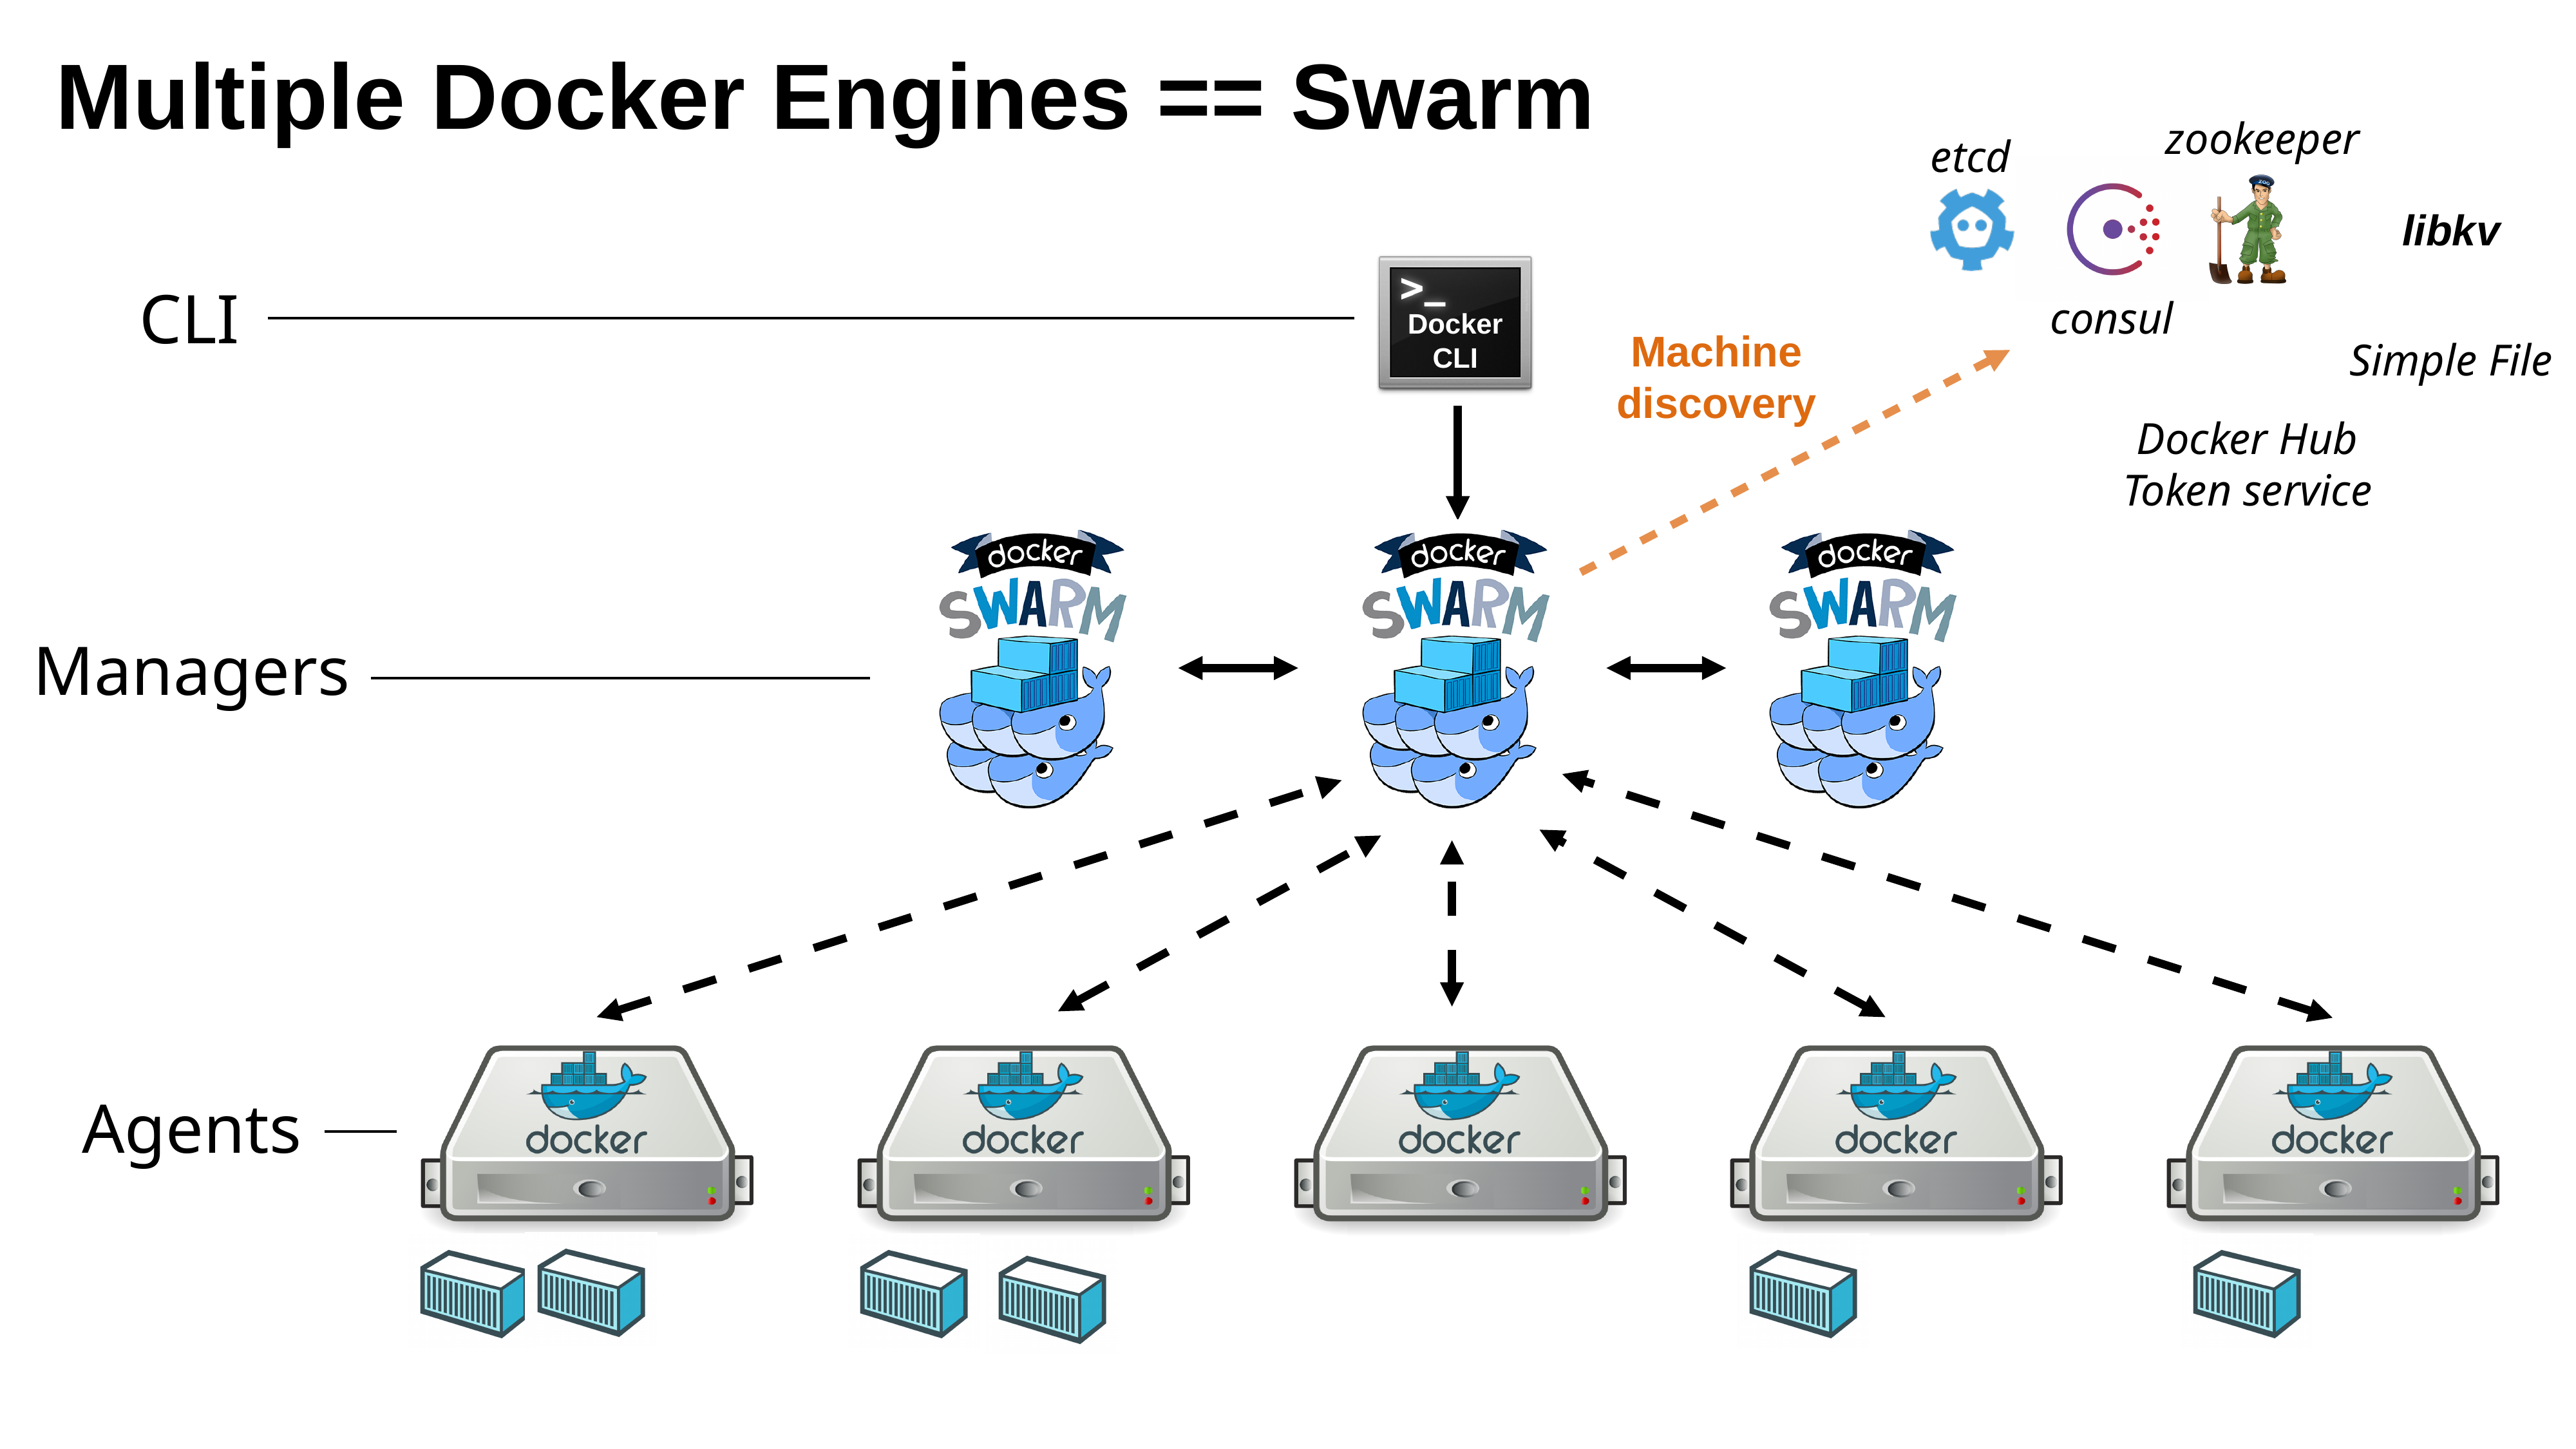

Multiple Docker Engines == Swarm
zookeeper
etcd
libkv
CLI
consul
Docker
CLI
Machine discovery
Simple File
Docker Hub Token service
Managers
Agents